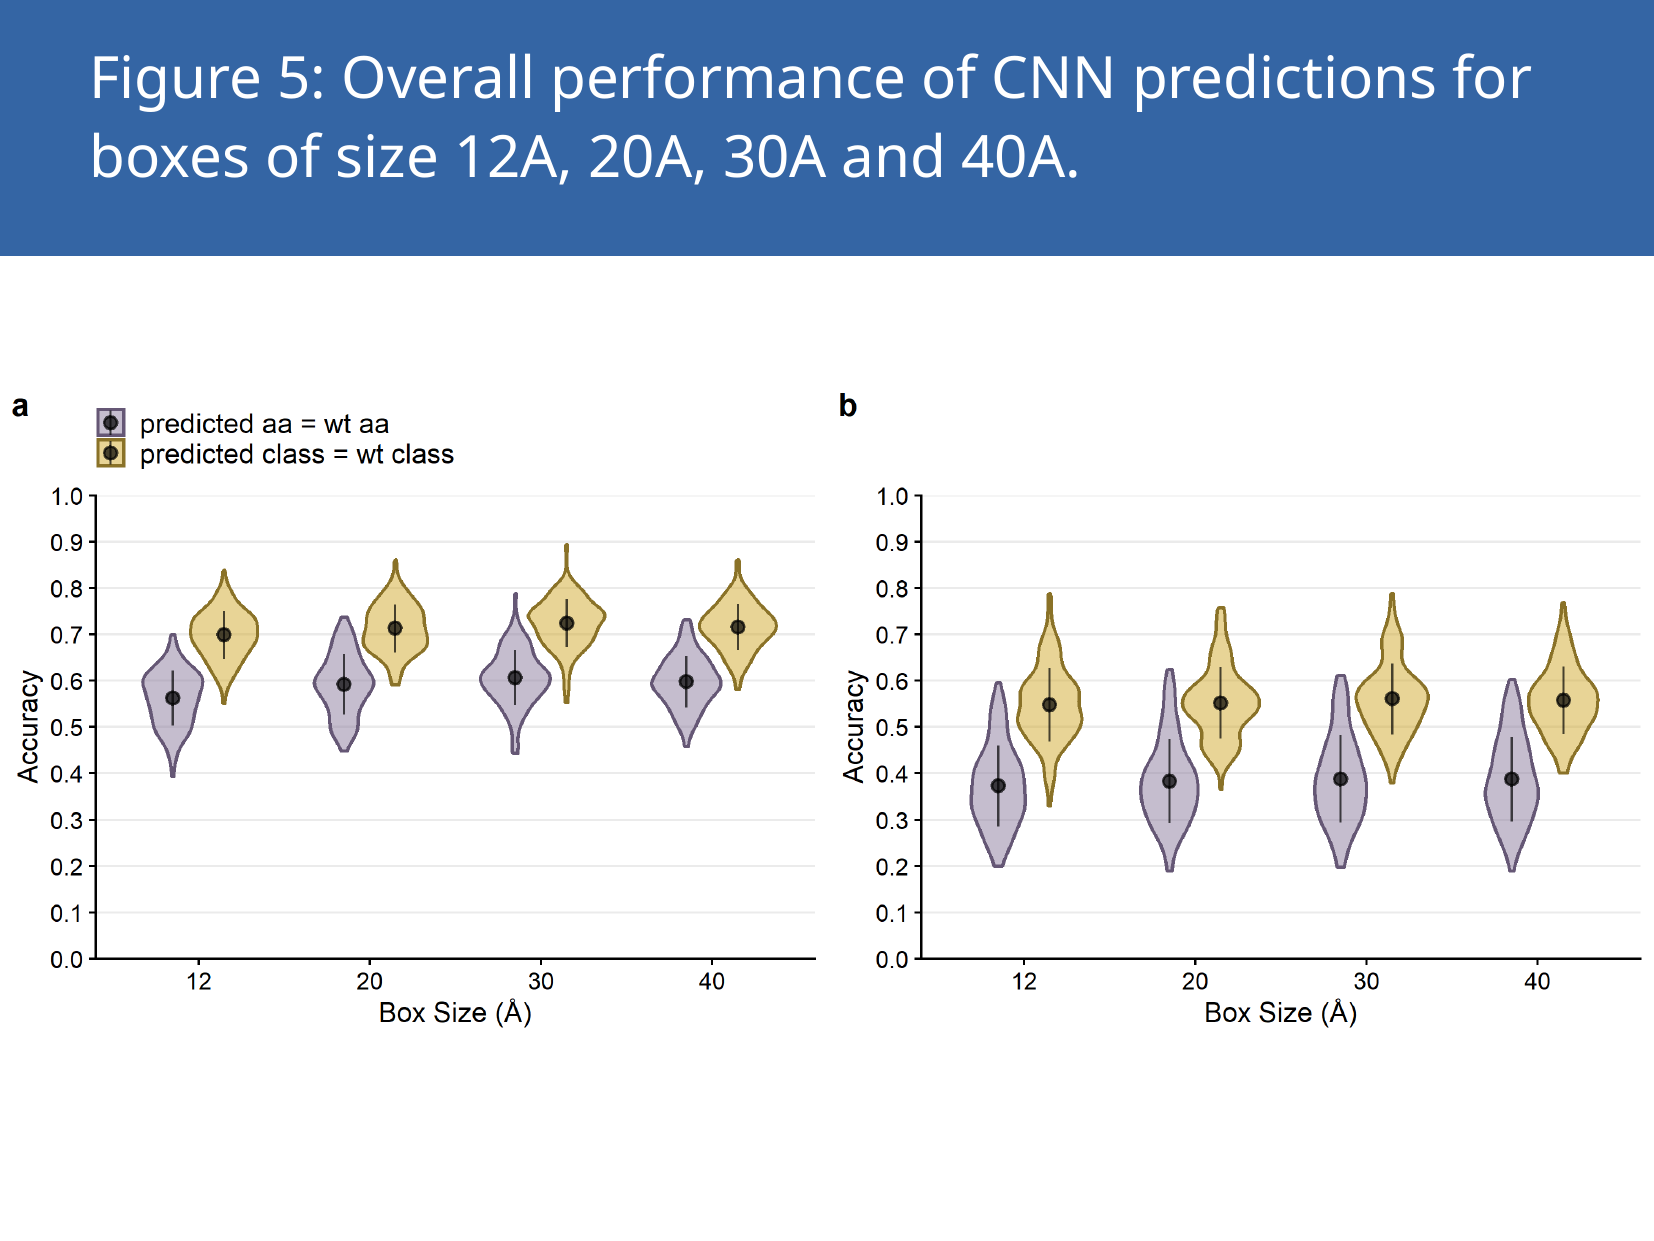

Figure 5: Overall performance of CNN predictions for boxes of size 12A, 20A, 30A and 40A.